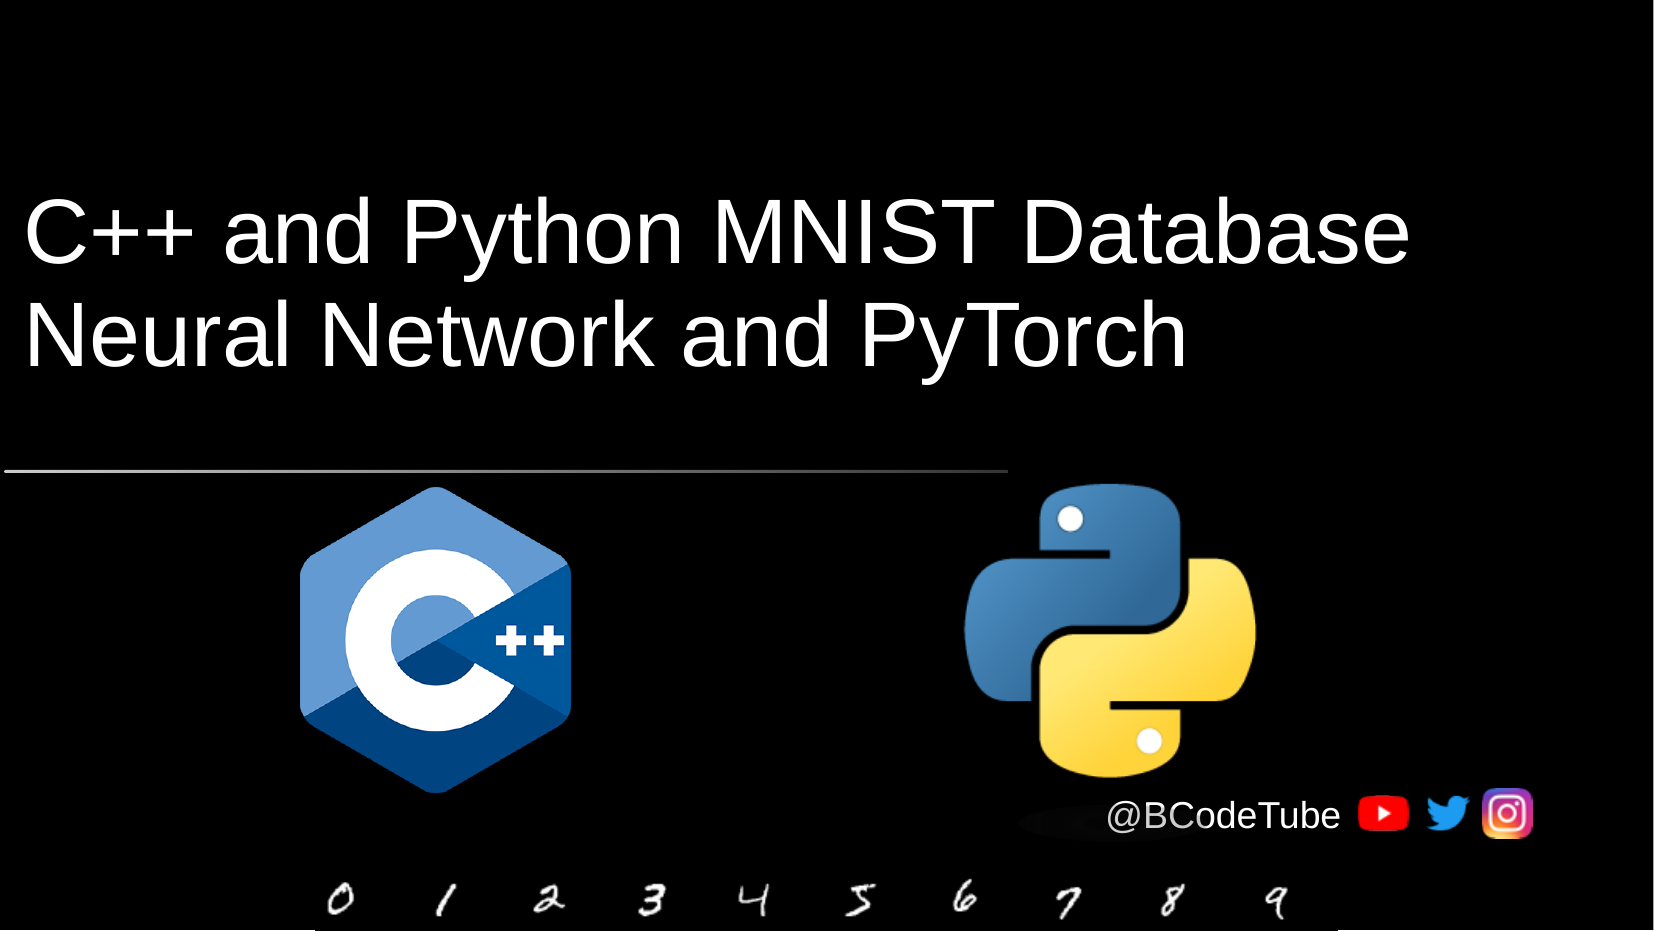

# C++ and Python MNIST Database Neural Network and PyTorch